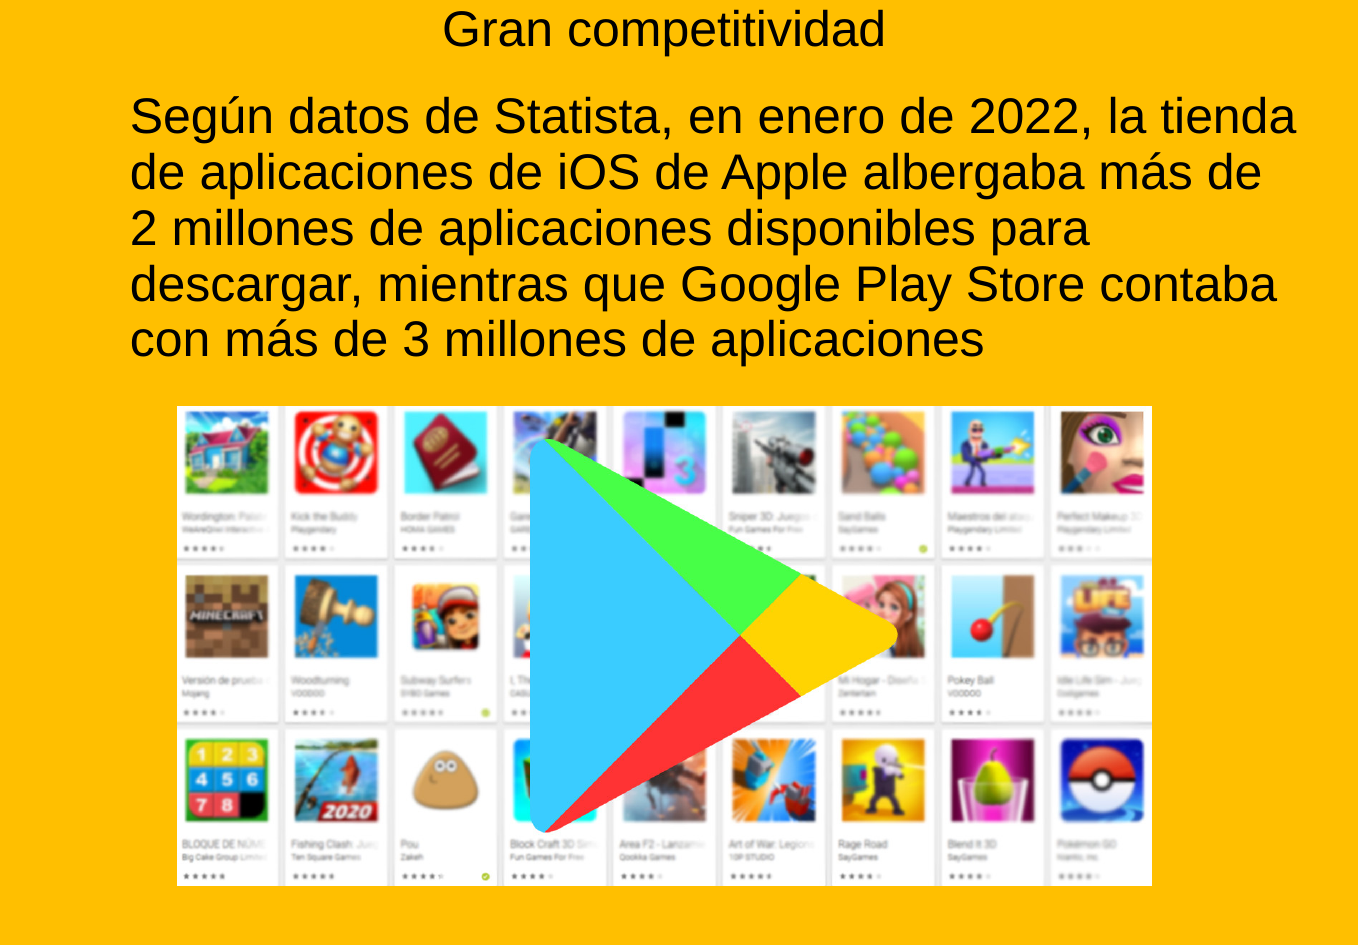

Gran competitividad
# Según datos de Statista, en enero de 2022, la tienda de aplicaciones de iOS de Apple albergaba más de 2 millones de aplicaciones disponibles para descargar, mientras que Google Play Store contaba con más de 3 millones de aplicaciones